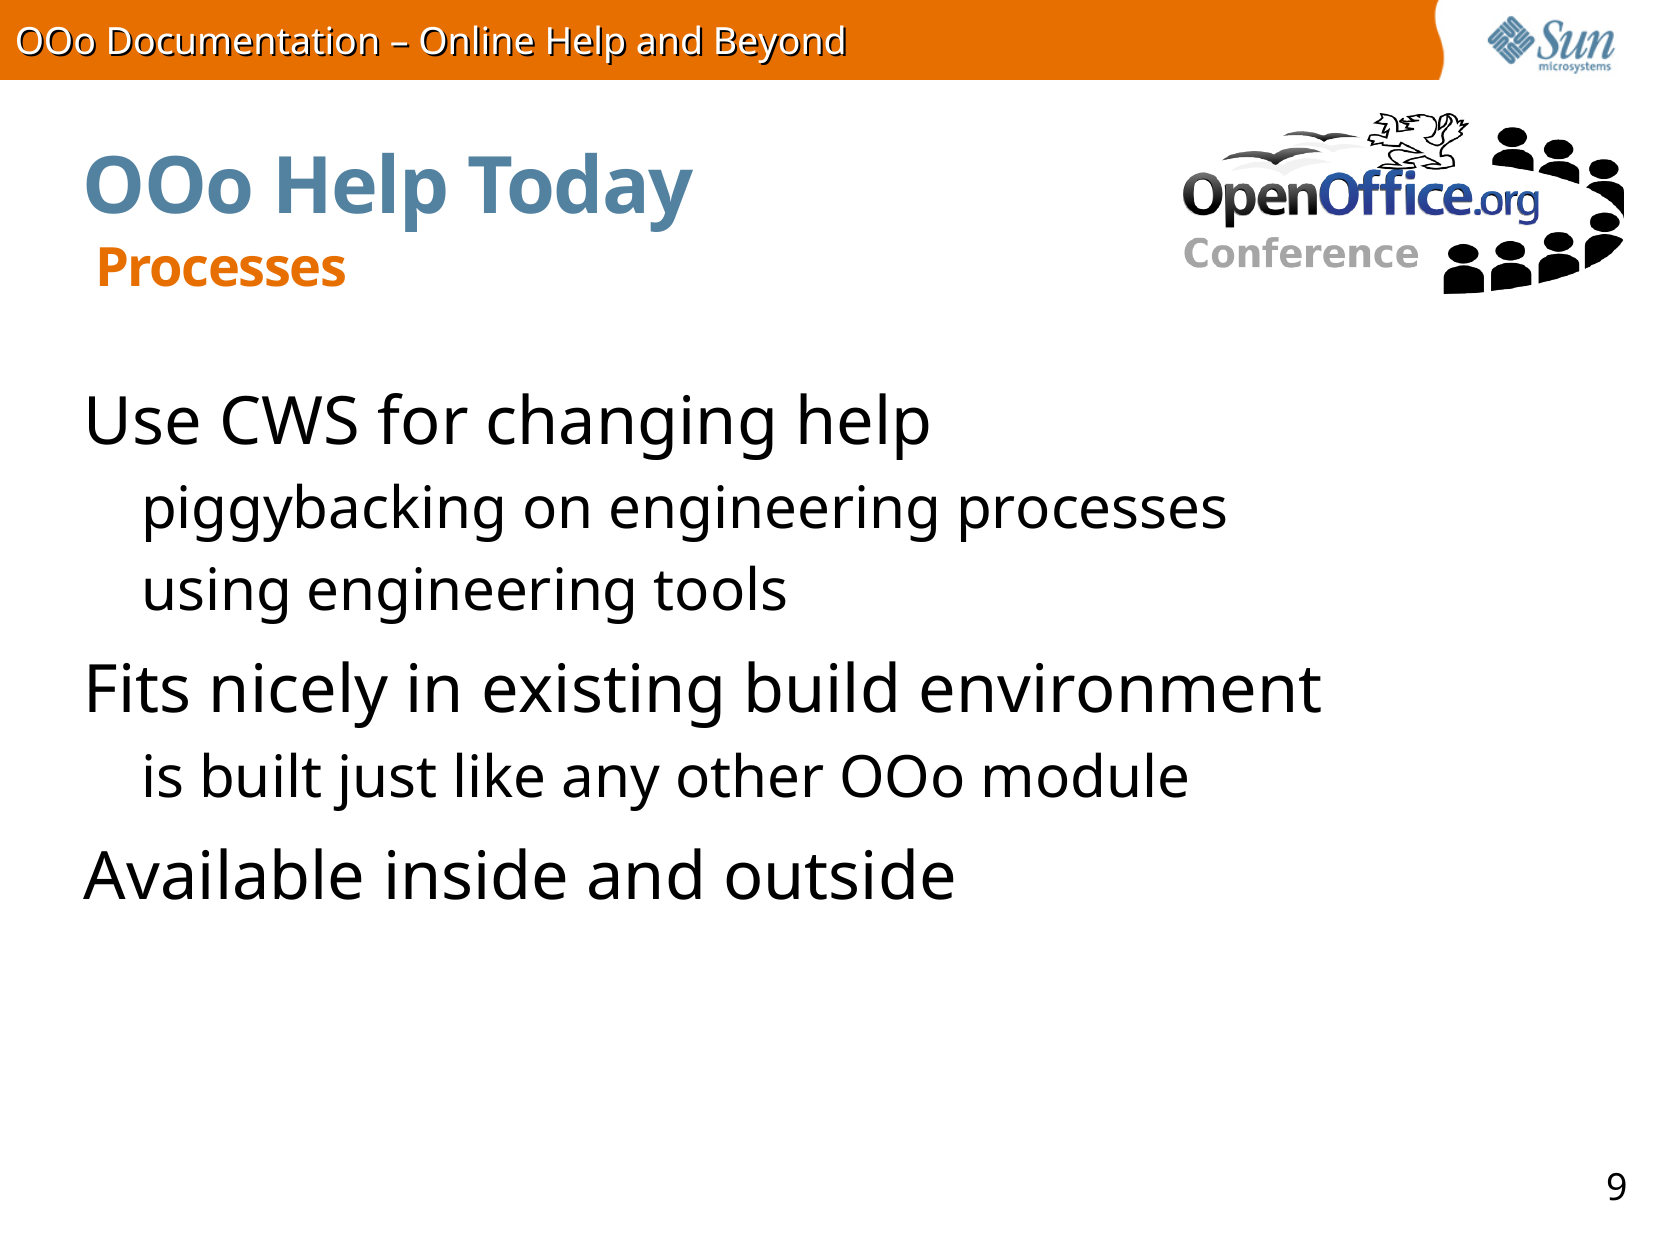

OOo Help Today
 Processes
# Use CWS for changing help
piggybacking on engineering processes
using engineering tools
Fits nicely in existing build environment
is built just like any other OOo module
Available inside and outside